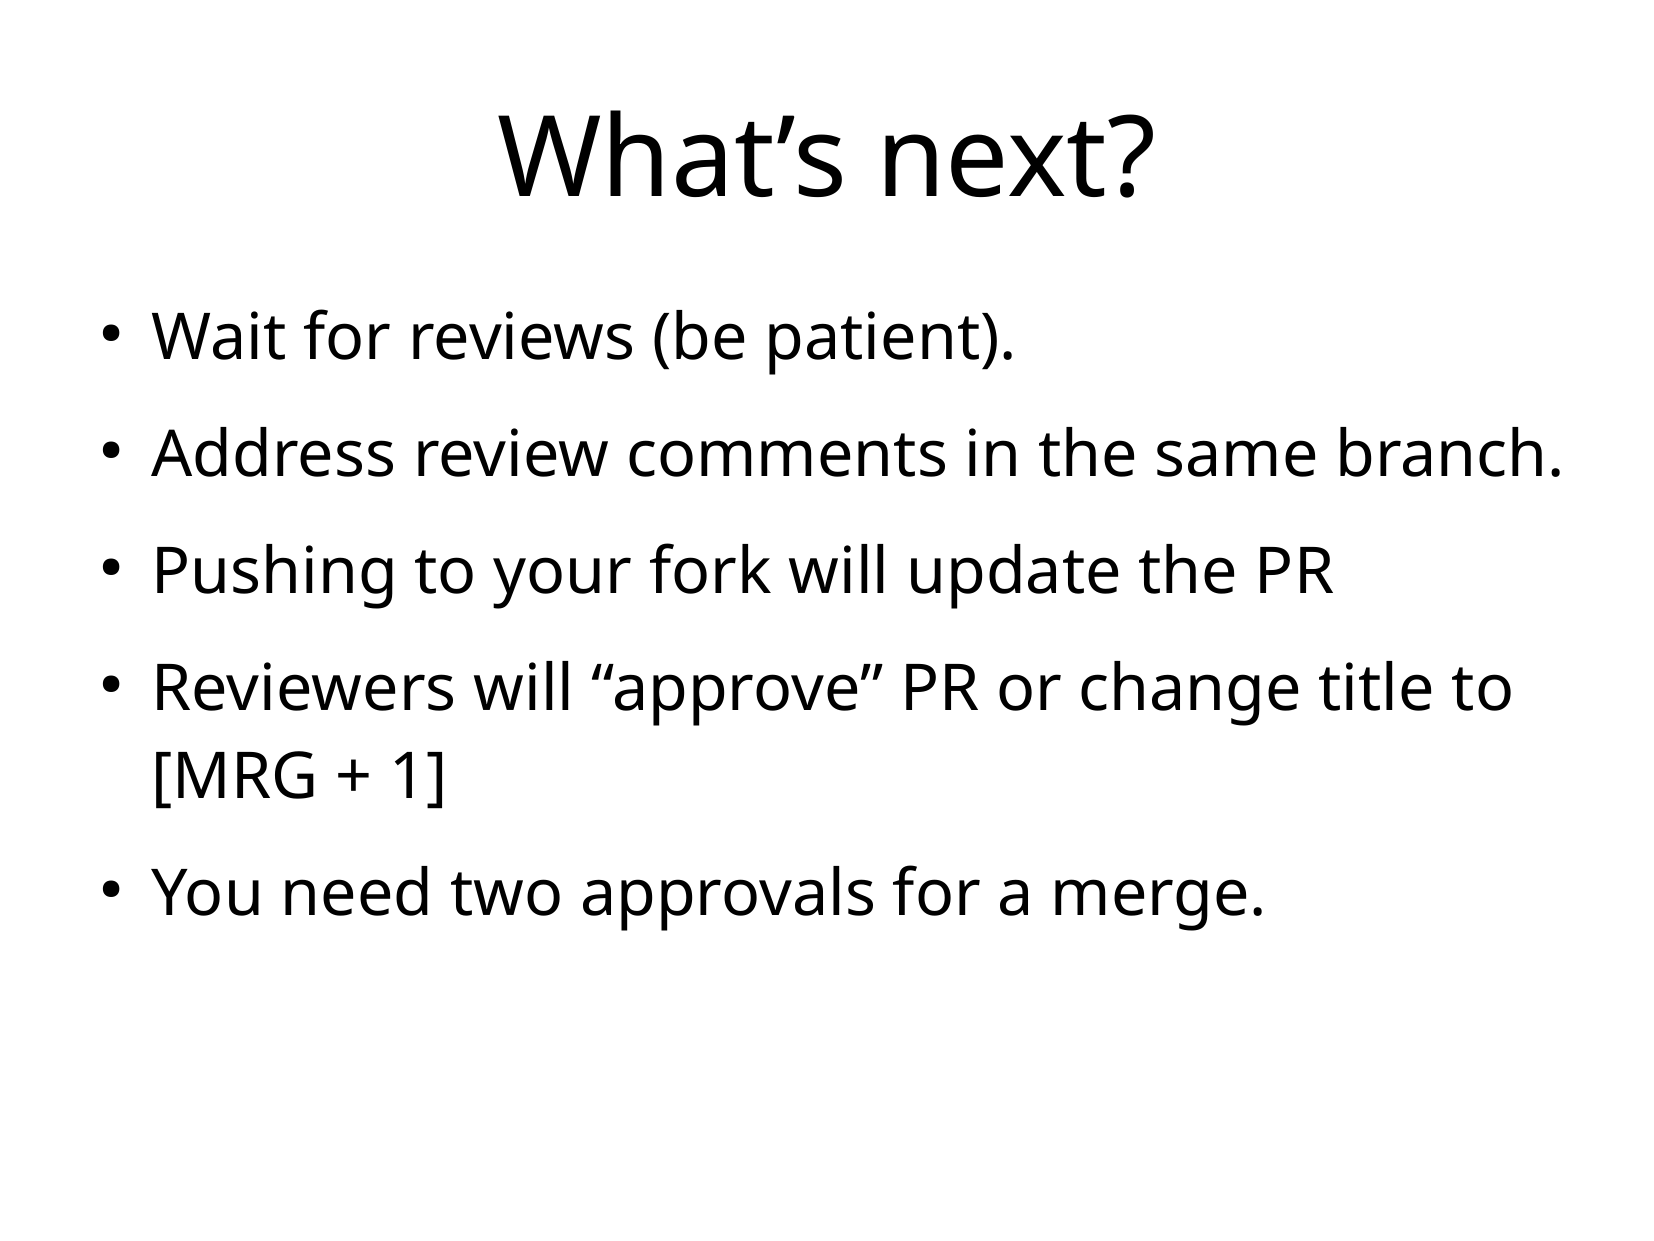

# What’s next?
Wait for reviews (be patient).
Address review comments in the same branch.
Pushing to your fork will update the PR
Reviewers will “approve” PR or change title to [MRG + 1]
You need two approvals for a merge.